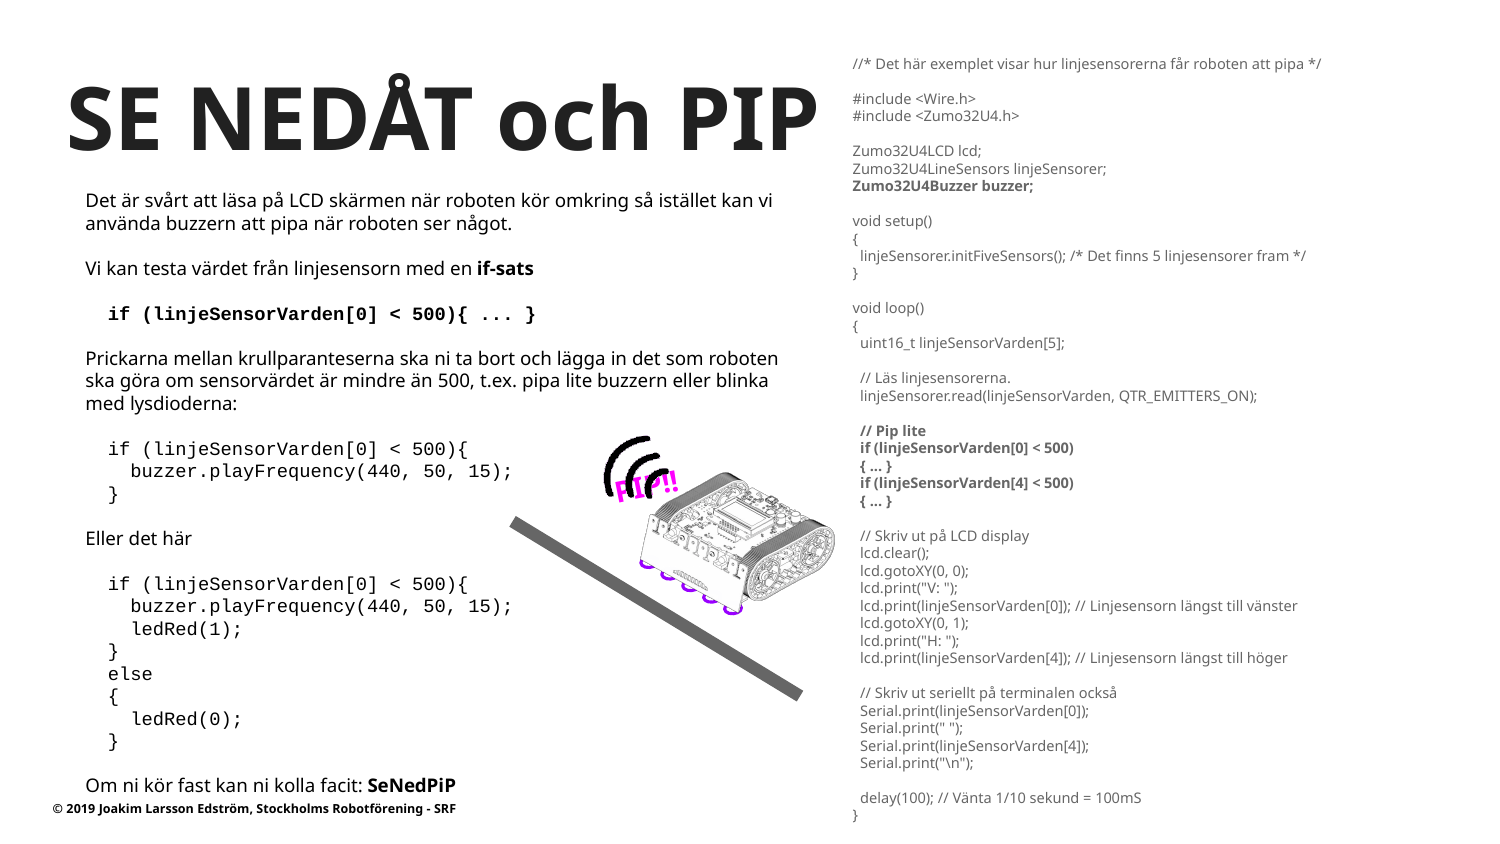

//* Det här exemplet visar hur linjesensorerna får roboten att pipa */
#include <Wire.h>
#include <Zumo32U4.h>
Zumo32U4LCD lcd;
Zumo32U4LineSensors linjeSensorer;
Zumo32U4Buzzer buzzer;
void setup()
{
 linjeSensorer.initFiveSensors(); /* Det finns 5 linjesensorer fram */
}
void loop()
{
 uint16_t linjeSensorVarden[5];
 // Läs linjesensorerna.
 linjeSensorer.read(linjeSensorVarden, QTR_EMITTERS_ON);
 // Pip lite
 if (linjeSensorVarden[0] < 500)
 { ... }
 if (linjeSensorVarden[4] < 500)
 { ... }
 // Skriv ut på LCD display
 lcd.clear();
 lcd.gotoXY(0, 0);
 lcd.print("V: ");
 lcd.print(linjeSensorVarden[0]); // Linjesensorn längst till vänster
 lcd.gotoXY(0, 1);
 lcd.print("H: ");
 lcd.print(linjeSensorVarden[4]); // Linjesensorn längst till höger
 // Skriv ut seriellt på terminalen också
 Serial.print(linjeSensorVarden[0]);
 Serial.print(" ");
 Serial.print(linjeSensorVarden[4]);
 Serial.print("\n");
 delay(100); // Vänta 1/10 sekund = 100mS
}
# SE NEDÅT och PIP
Det är svårt att läsa på LCD skärmen när roboten kör omkring så istället kan vi använda buzzern att pipa när roboten ser något.
Vi kan testa värdet från linjesensorn med en if-sats
 if (linjeSensorVarden[0] < 500){ ... }
Prickarna mellan krullparanteserna ska ni ta bort och lägga in det som roboten ska göra om sensorvärdet är mindre än 500, t.ex. pipa lite buzzern eller blinka med lysdioderna:
 if (linjeSensorVarden[0] < 500){
 buzzer.playFrequency(440, 50, 15);
 }
Eller det här
 if (linjeSensorVarden[0] < 500){
 buzzer.playFrequency(440, 50, 15);
 ledRed(1);
 }
 else
 {
 ledRed(0);
 }
Om ni kör fast kan ni kolla facit: SeNedPiP
PIP!!
© 2019 Joakim Larsson Edström, Stockholms Robotförening - SRF